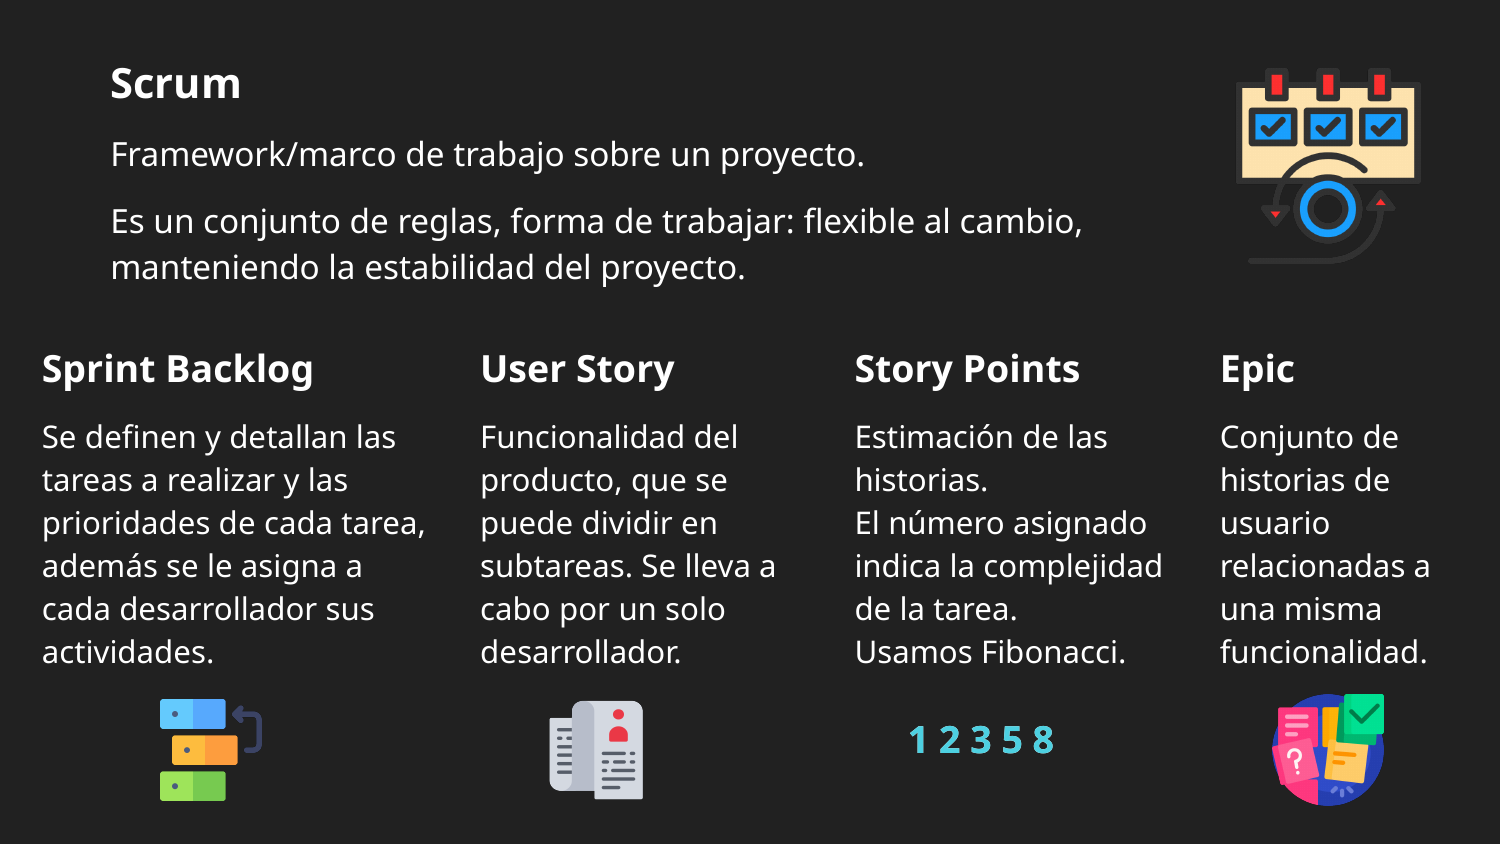

Scrum
Framework/marco de trabajo sobre un proyecto.
Es un conjunto de reglas, forma de trabajar: flexible al cambio, manteniendo la estabilidad del proyecto.
Sprint Backlog
Se definen y detallan las tareas a realizar y las prioridades de cada tarea, además se le asigna a cada desarrollador sus actividades.
User Story
Funcionalidad del producto, que se puede dividir en subtareas. Se lleva a cabo por un solo desarrollador.
Story Points
Estimación de las historias.
El número asignado indica la complejidad de la tarea.
Usamos Fibonacci.
Epic
Conjunto de historias de usuario relacionadas a una misma funcionalidad.
1 2 3 5 8
1 2 3 5 8